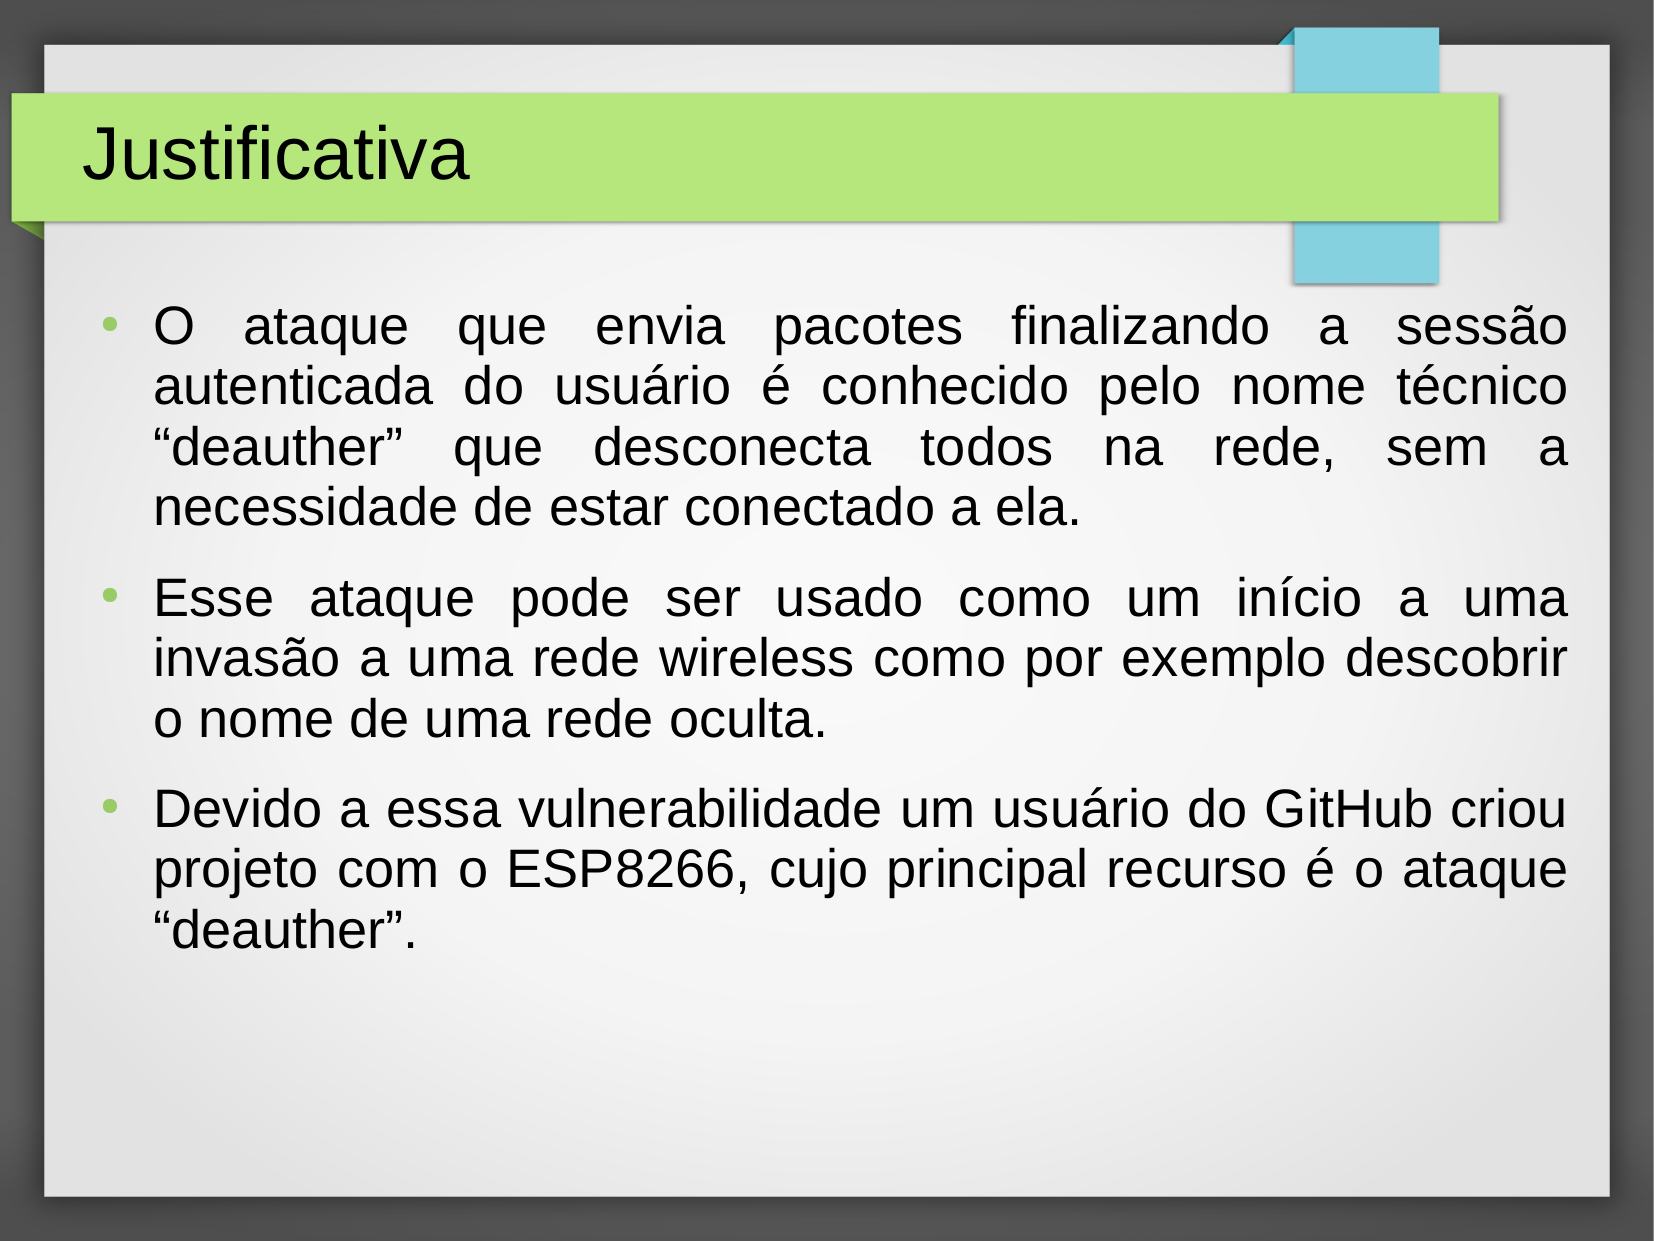

# Justificativa
O ataque que envia pacotes finalizando a sessão autenticada do usuário é conhecido pelo nome técnico “deauther” que desconecta todos na rede, sem a necessidade de estar conectado a ela.
Esse ataque pode ser usado como um início a uma invasão a uma rede wireless como por exemplo descobrir o nome de uma rede oculta.
Devido a essa vulnerabilidade um usuário do GitHub criou projeto com o ESP8266, cujo principal recurso é o ataque “deauther”.